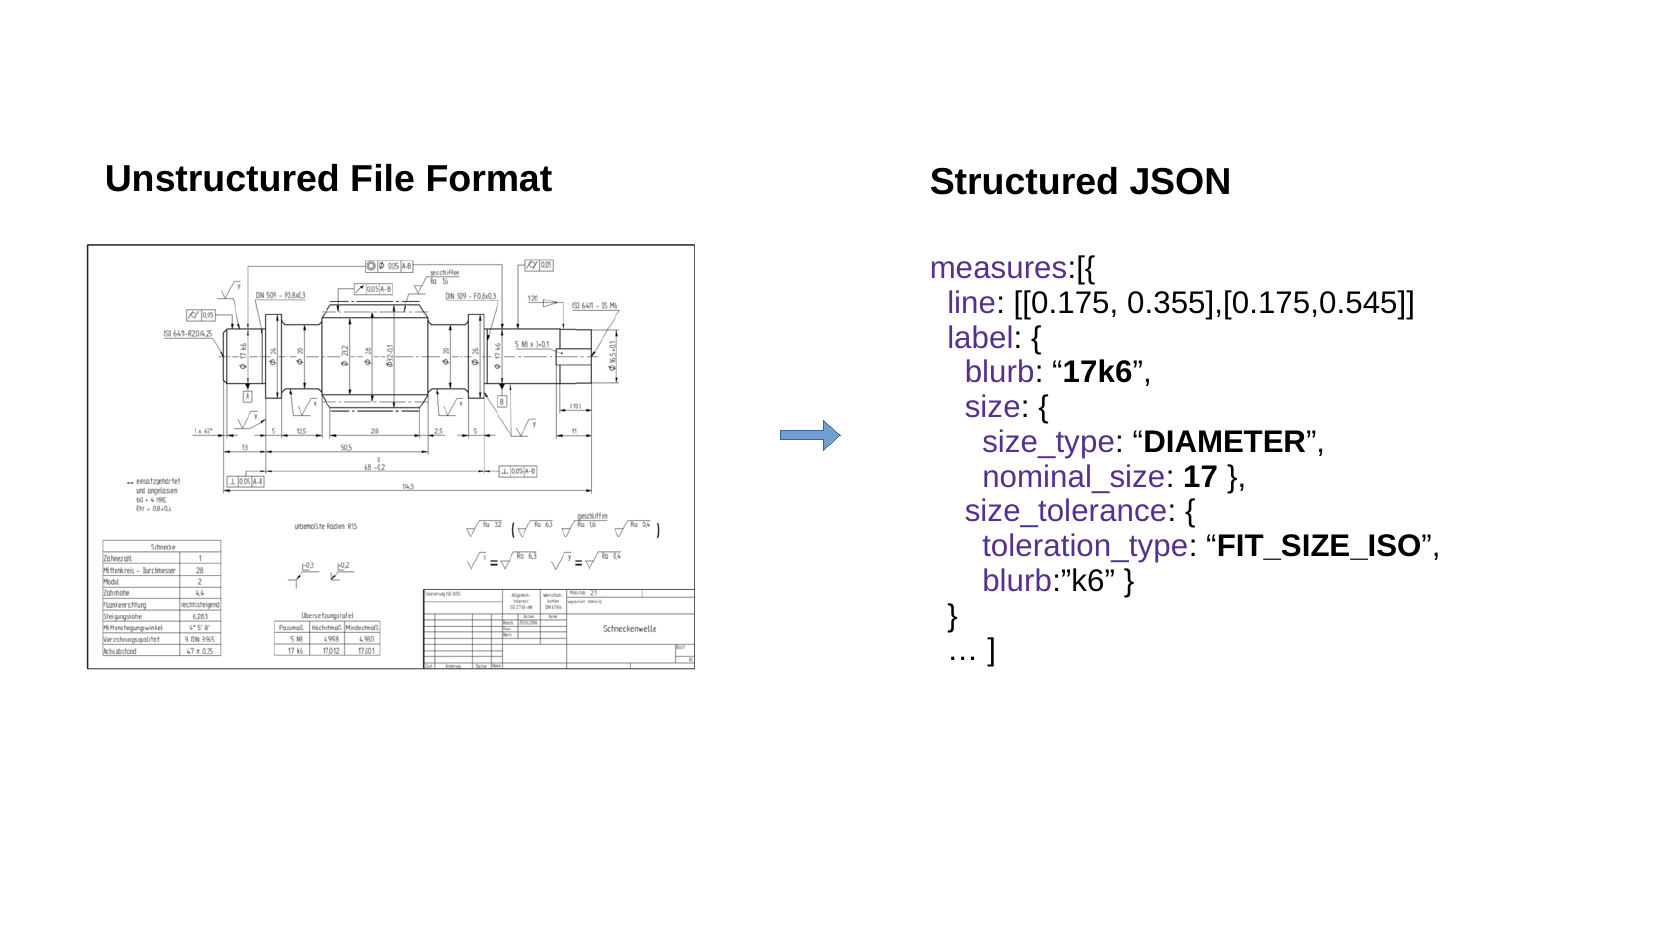

Unstructured File Format
Structured JSON
measures:[{
 line: [[0.175, 0.355],[0.175,0.545]]
 label: {
 blurb: “17k6”,
 size: {
 size_type: “DIAMETER”,
 nominal_size: 17 },
 size_tolerance: {
 toleration_type: “FIT_SIZE_ISO”,
 blurb:”k6” }
 }
 … ]